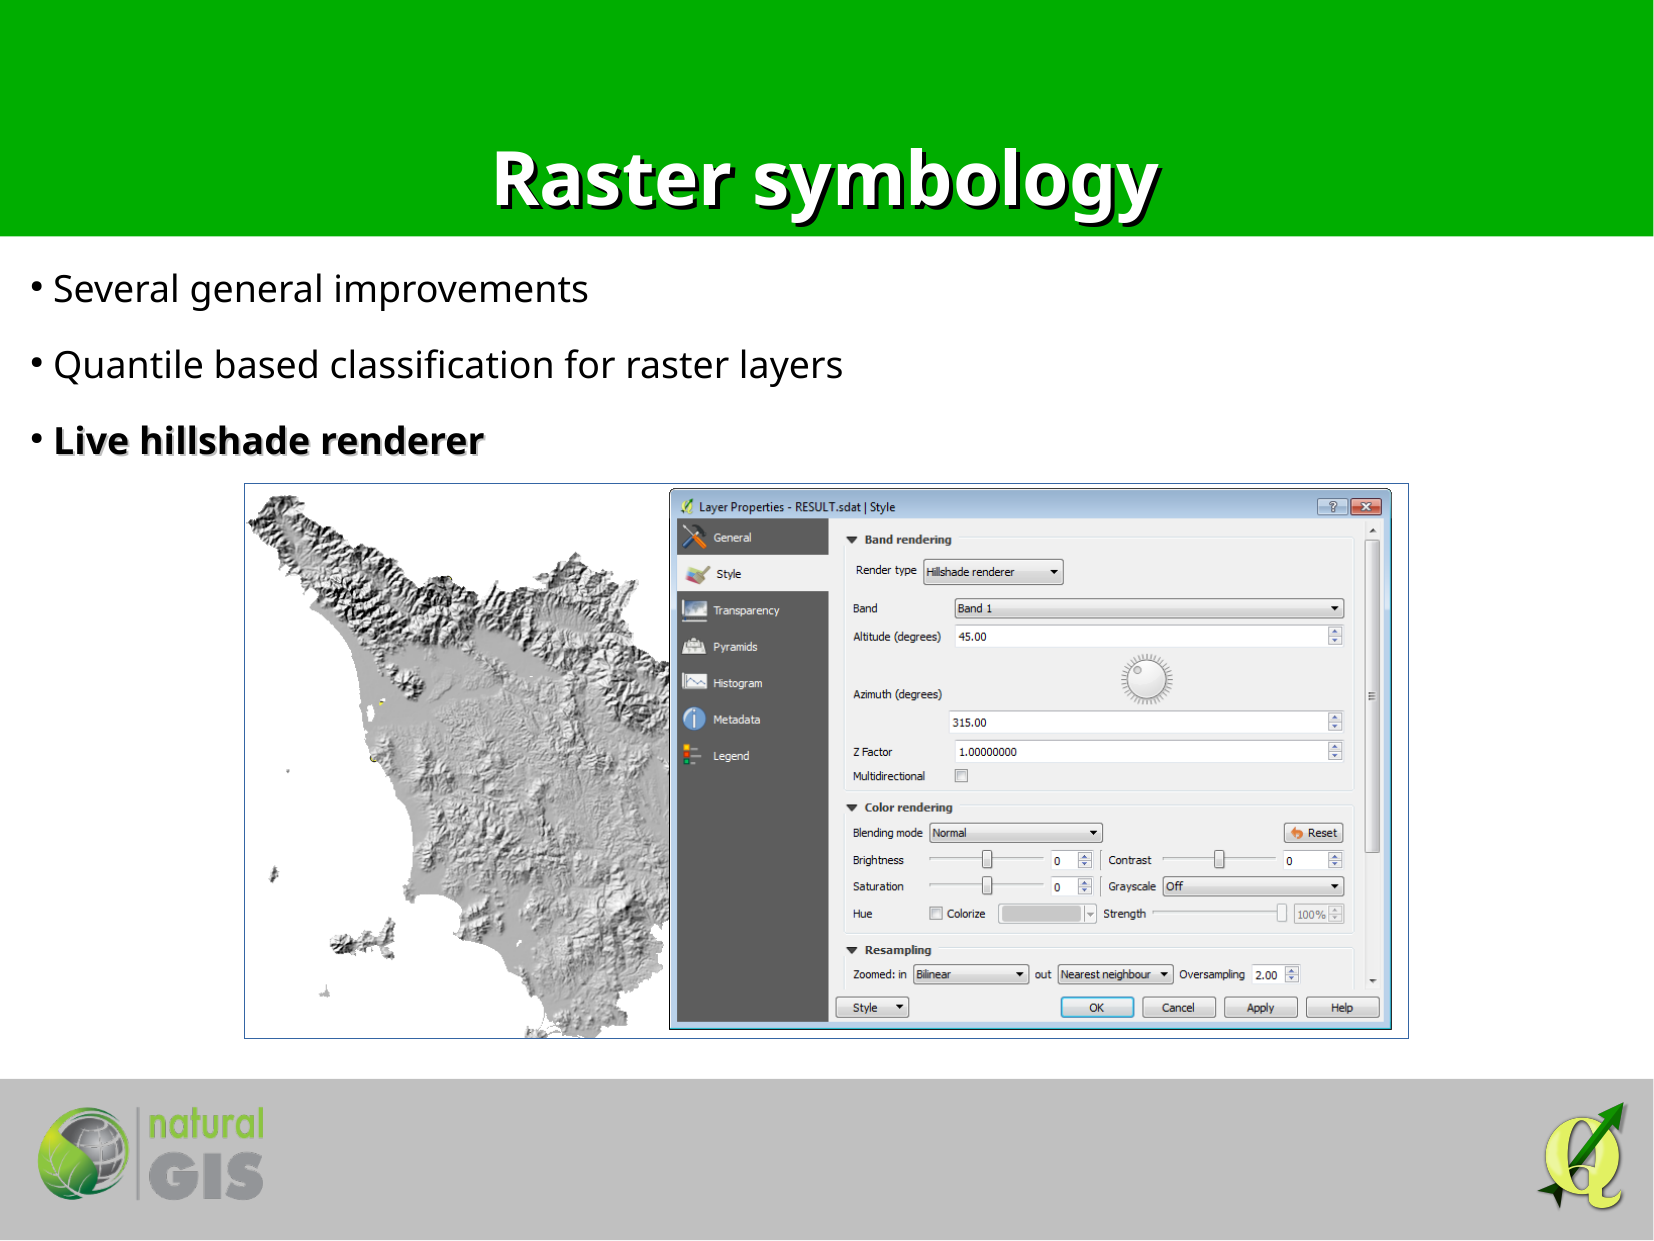

Raster symbology
 Several general improvements
 Quantile based classification for raster layers
 Live hillshade renderer